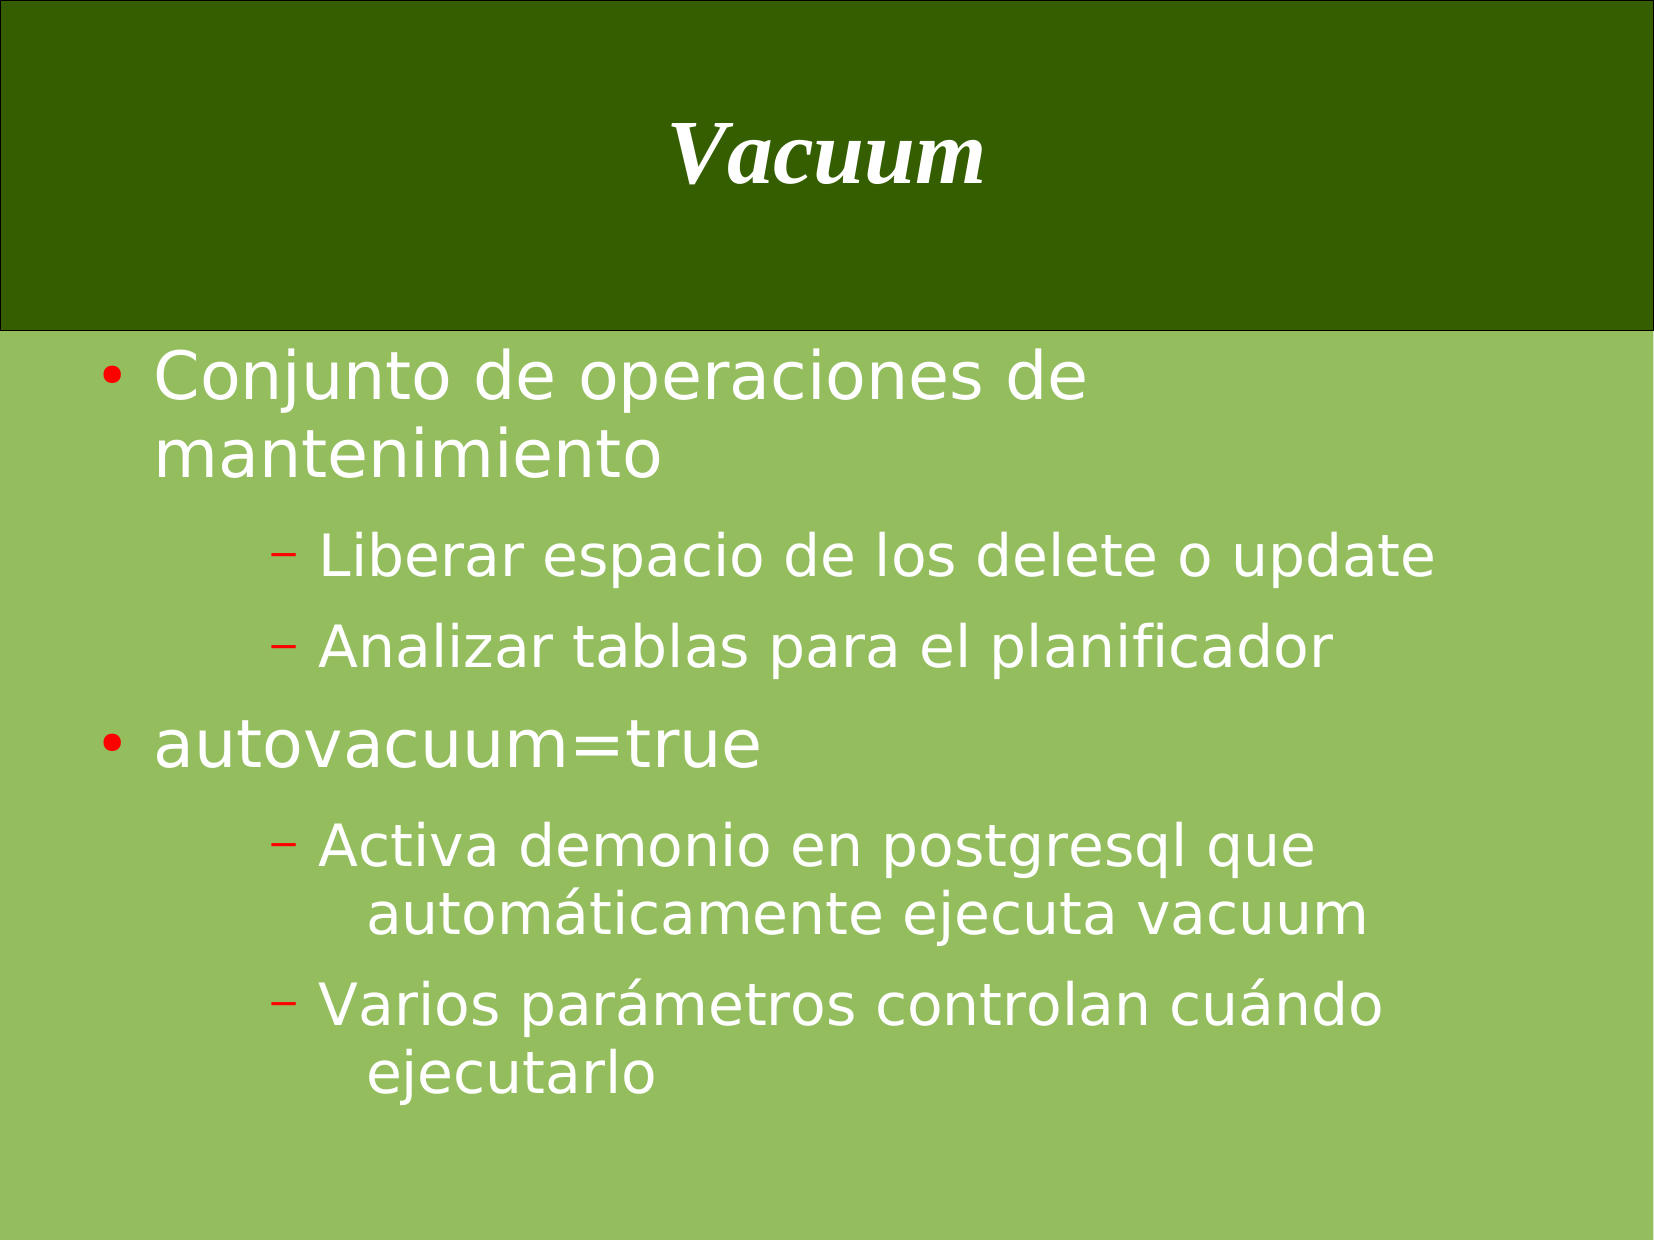

# Vacuum
Conjunto de operaciones de mantenimiento
Liberar espacio de los delete o update
Analizar tablas para el planificador
autovacuum=true
Activa demonio en postgresql que automáticamente ejecuta vacuum
Varios parámetros controlan cuándo ejecutarlo